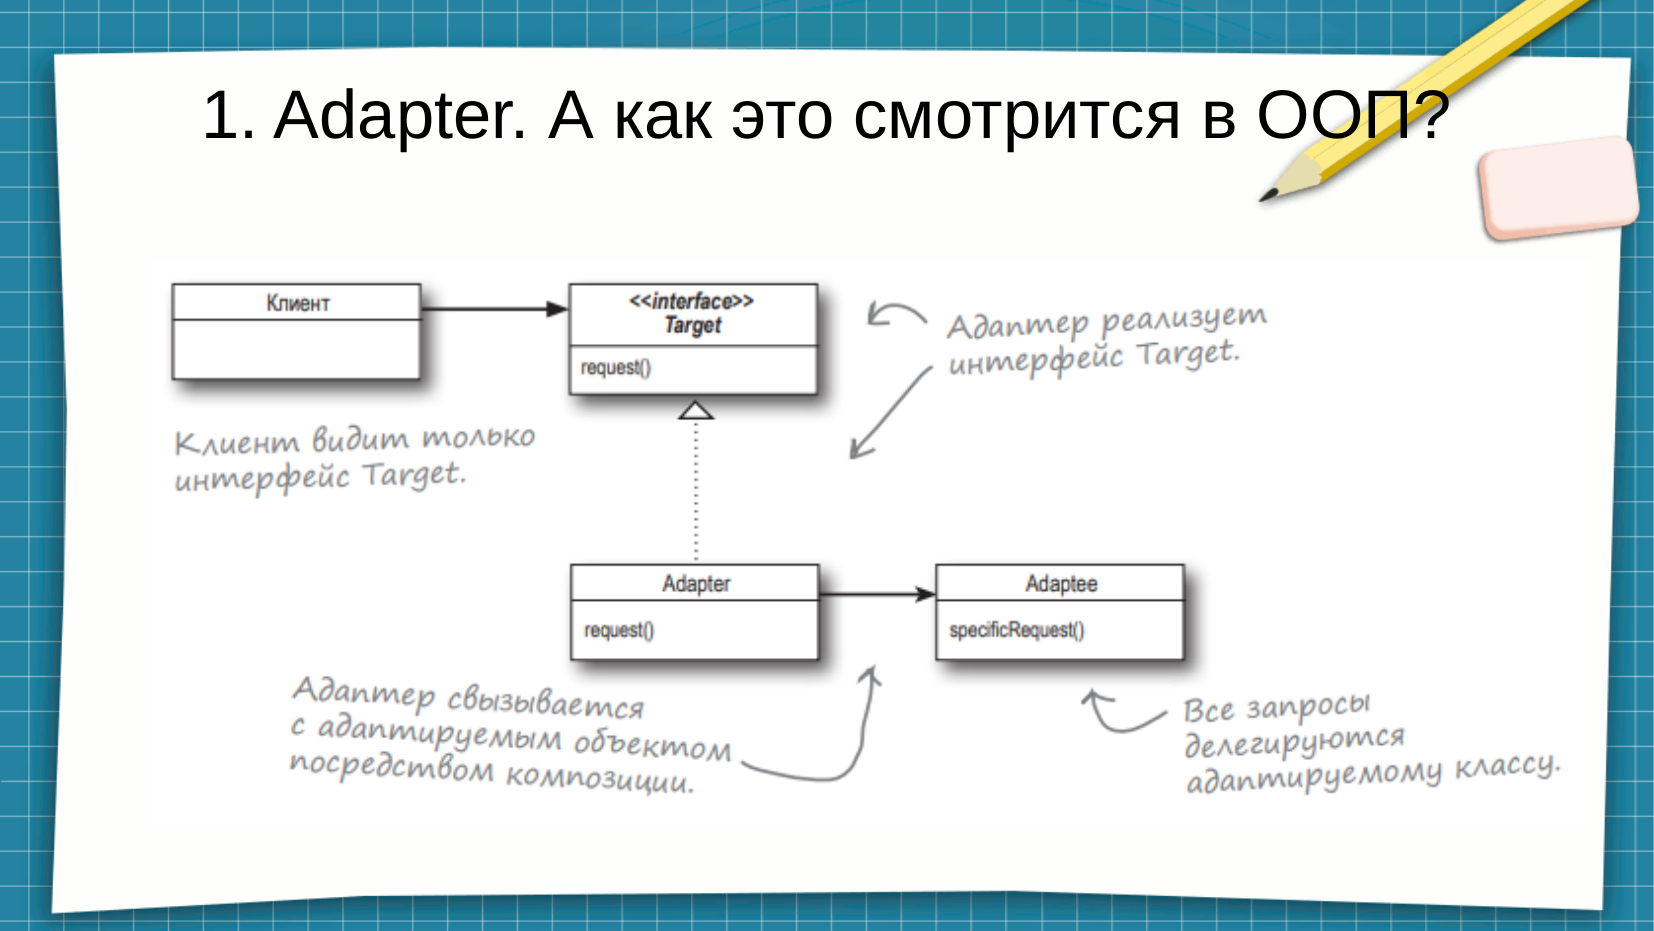

# 1. Adapter. А как это смотрится в ООП?